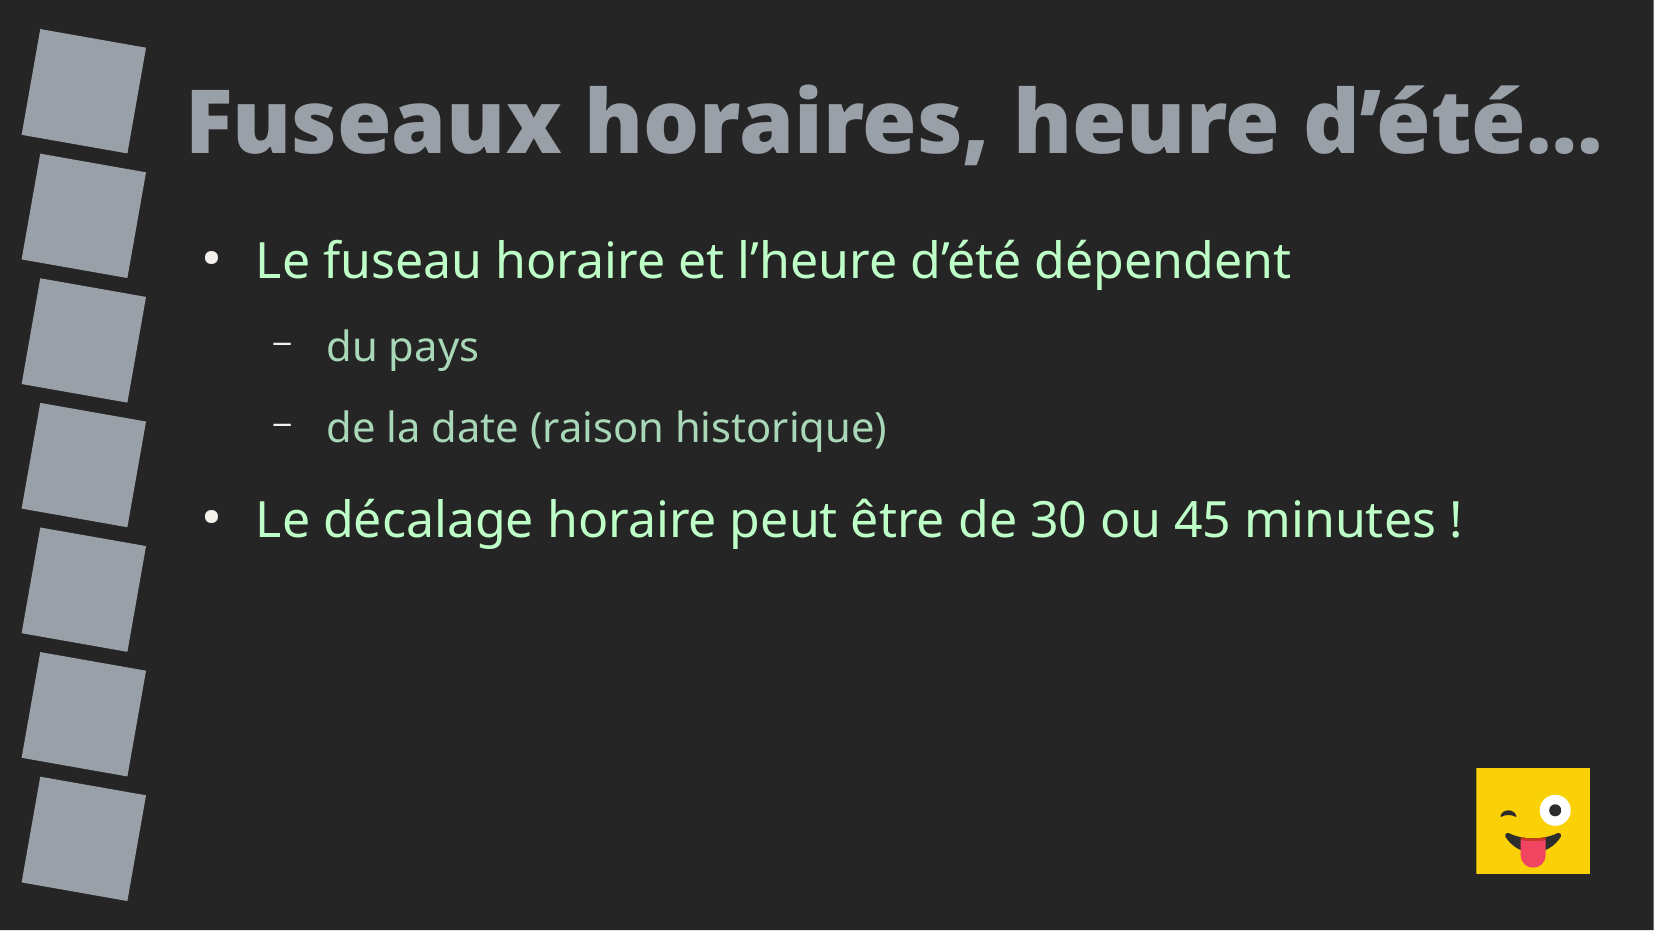

# Fuseaux horaires, heure d’été…
Le fuseau horaire et l’heure d’été dépendent
du pays
de la date (raison historique)
Le décalage horaire peut être de 30 ou 45 minutes !